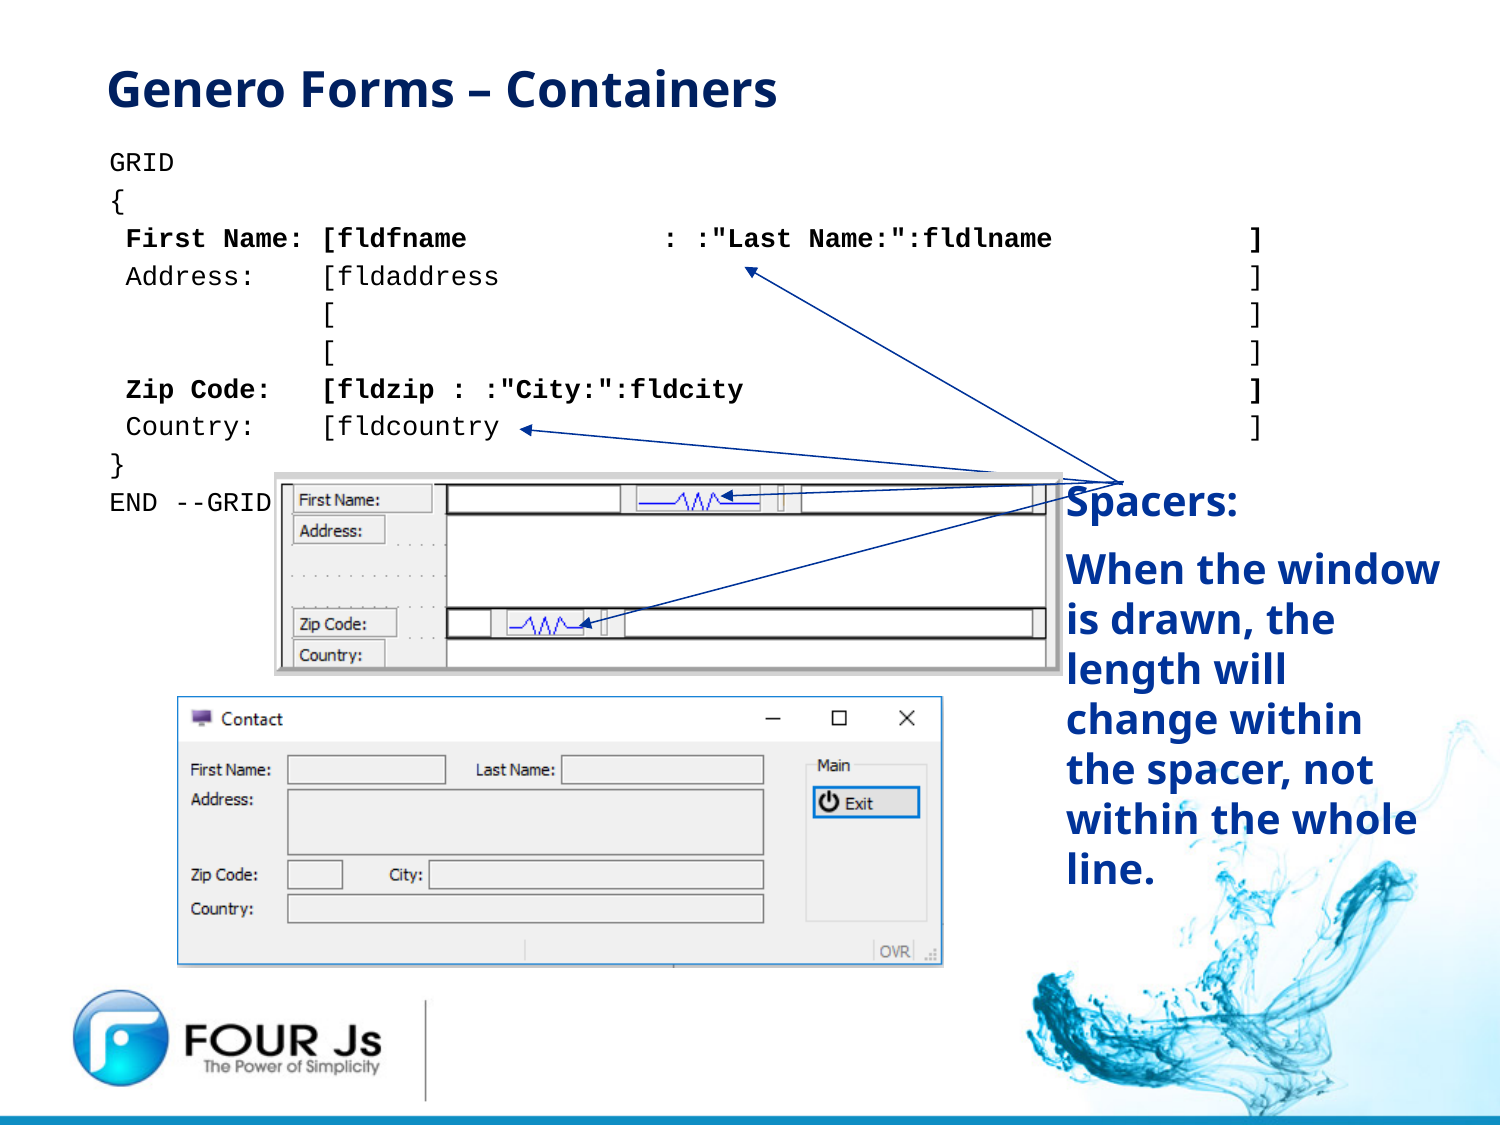

# Genero Forms – Containers
GRID
{
 First Name: [fldfname : :"Last Name:":fldlname ]
 Address: [fldaddress ]
 [ ]
 [ ]
 Zip Code: [fldzip : :"City:":fldcity ]
 Country: [fldcountry ]
}
END --GRID
Spacers:
When the window is drawn, the length will change within the spacer, not within the whole line.